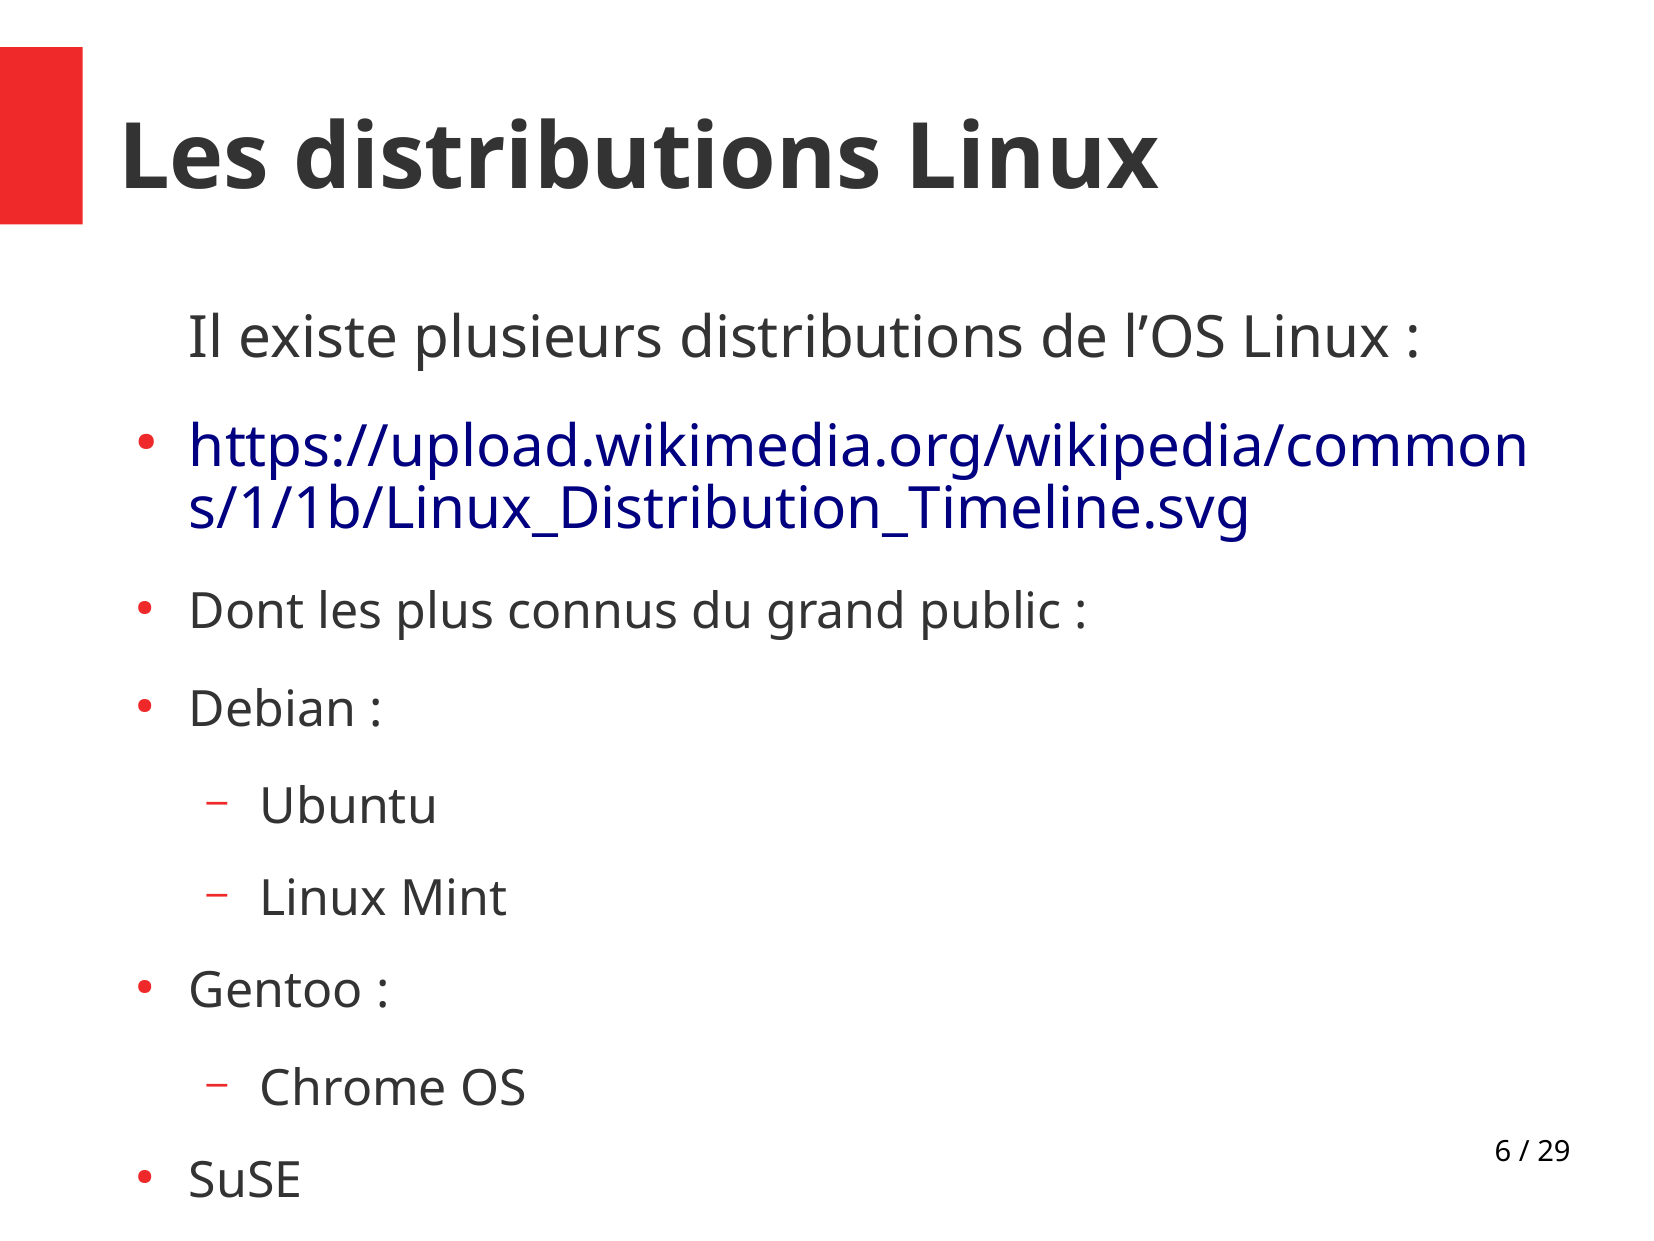

# Les distributions Linux
Il existe plusieurs distributions de l’OS Linux :
https://upload.wikimedia.org/wikipedia/commons/1/1b/Linux_Distribution_Timeline.svg
Dont les plus connus du grand public :
Debian :
Ubuntu
Linux Mint
Gentoo :
Chrome OS
SuSE
6